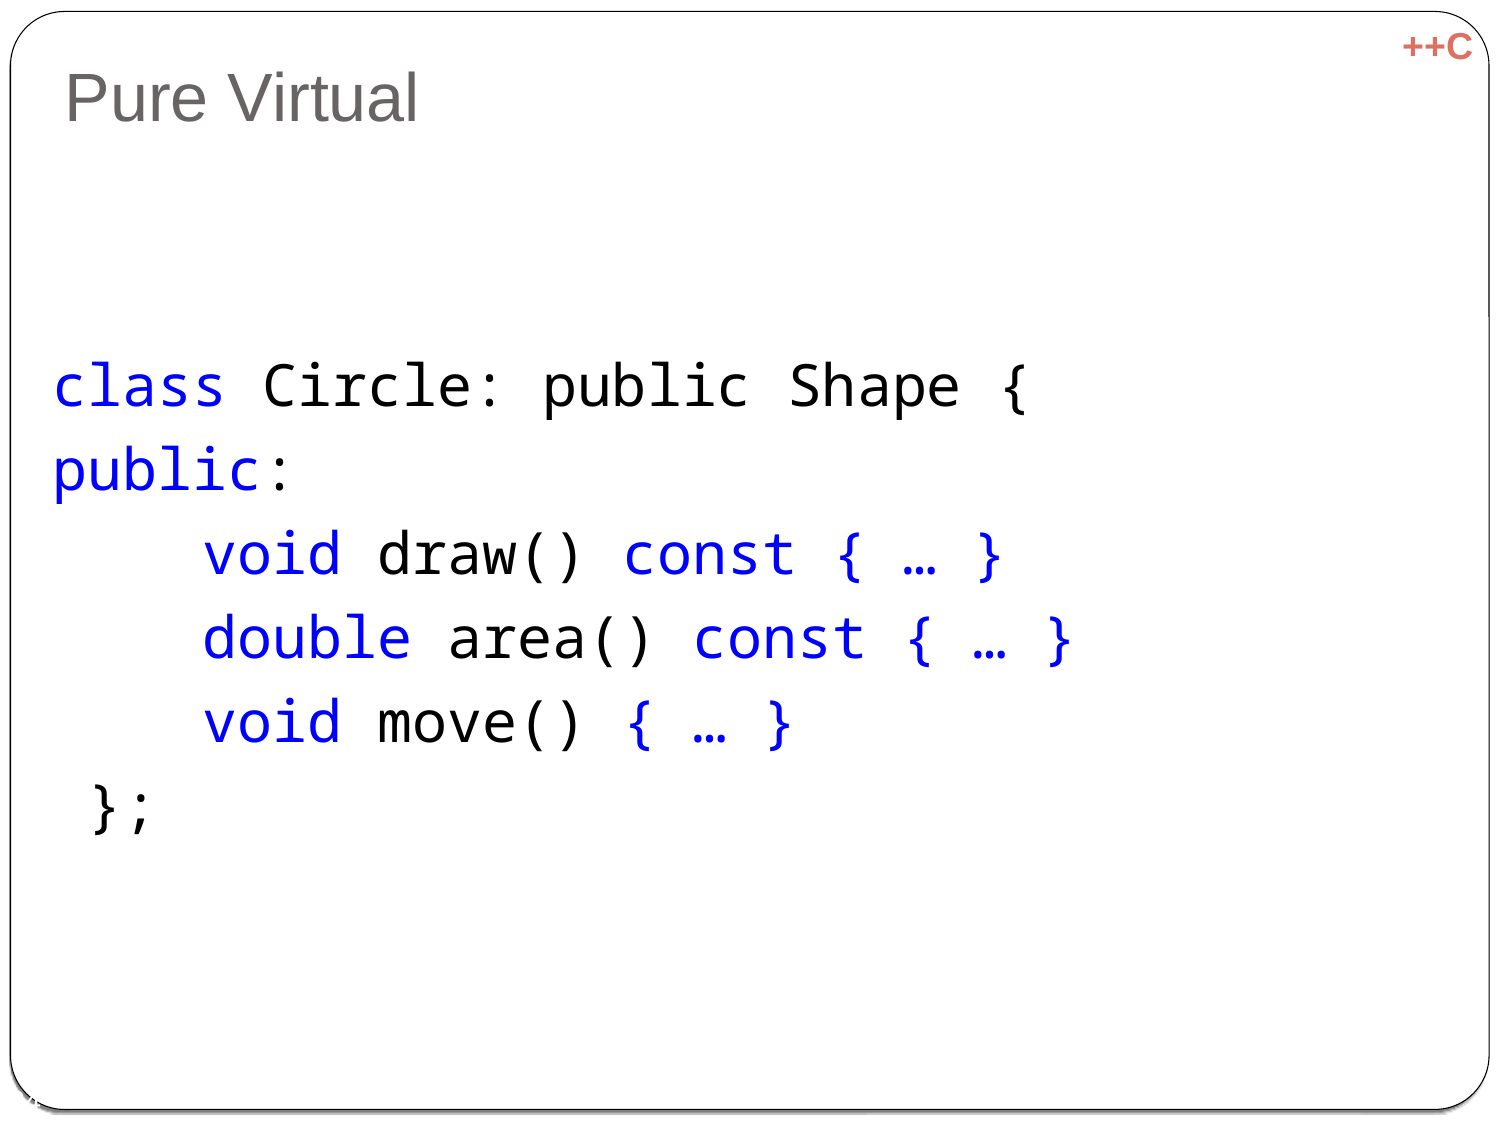

# Pure Virtual
class Circle: public Shape {
public:
 	void draw() const { … }
 	double area() const { … }
 	void move() { … }
 };